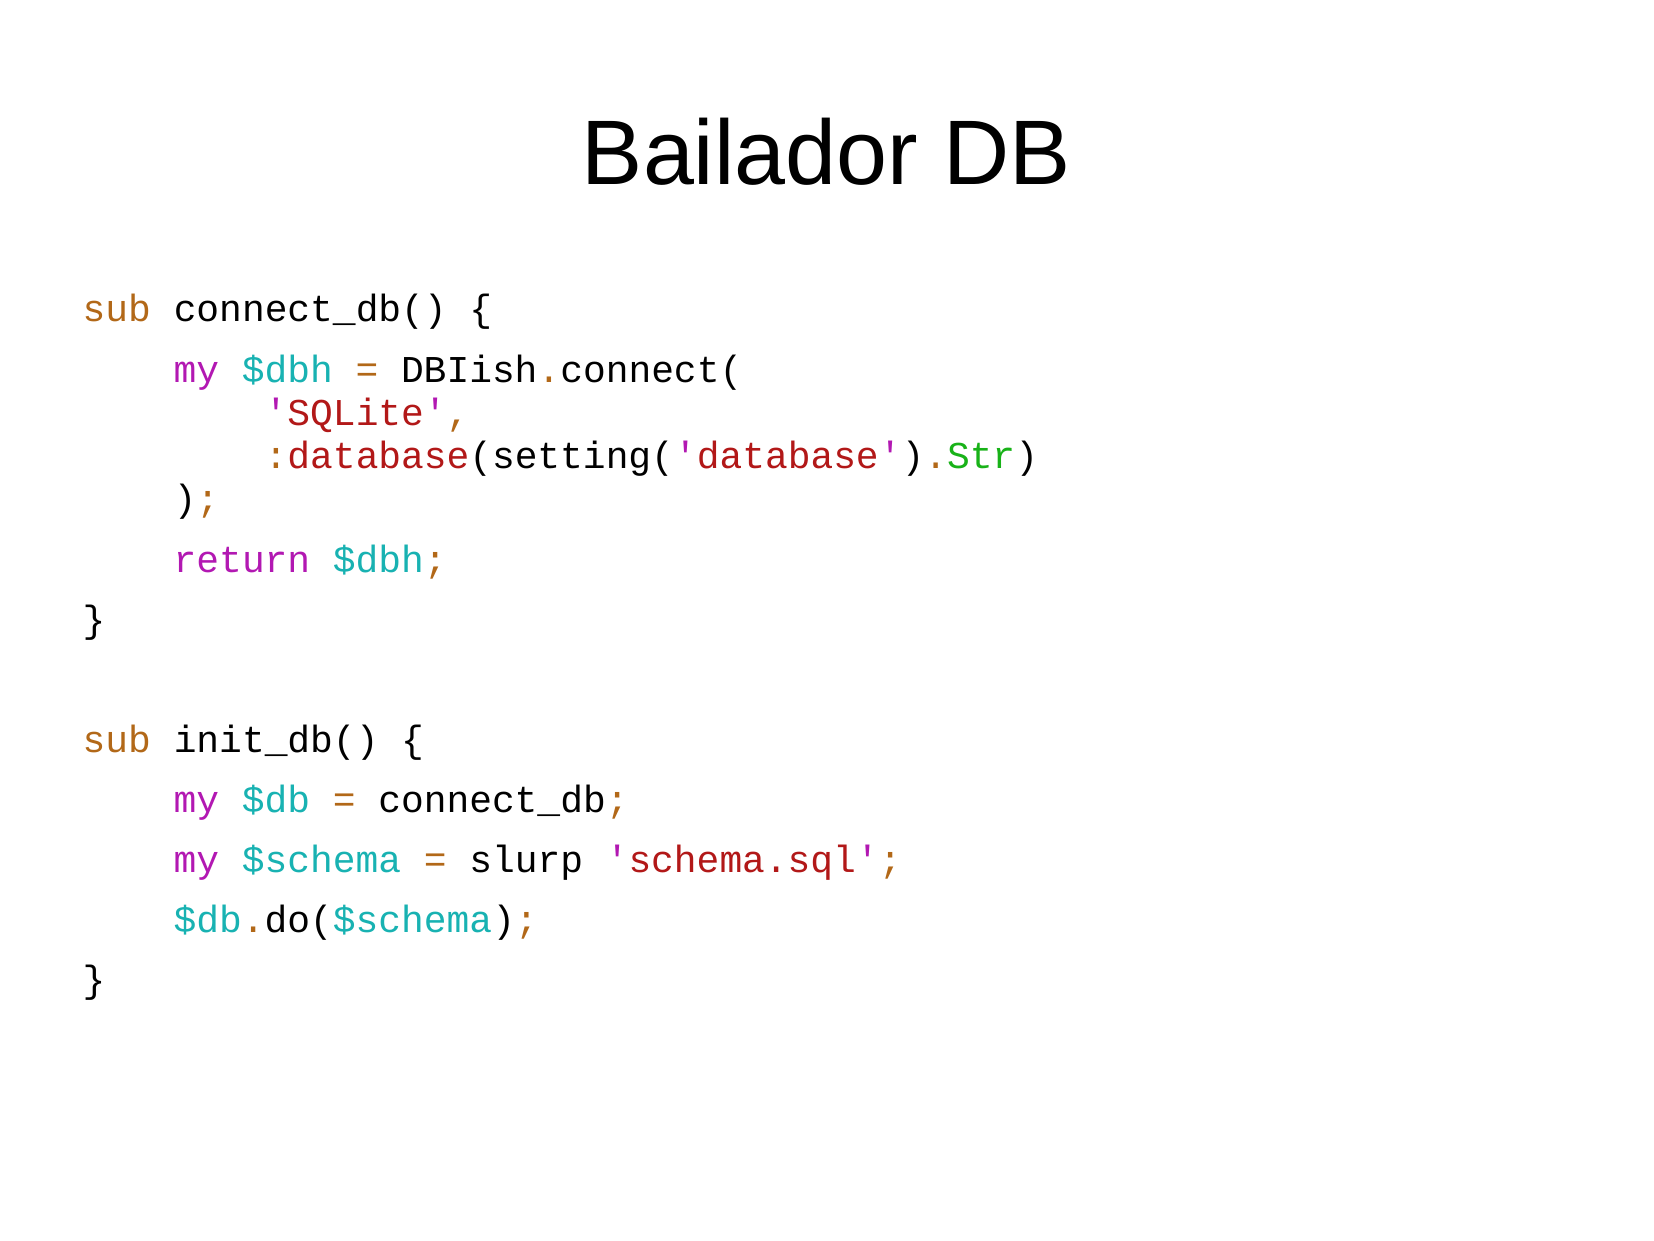

# Bailador DB
sub connect_db() {
 my $dbh = DBIish.connect(
 'SQLite',
 :database(setting('database').Str)
 );
 return $dbh;
}
sub init_db() {
 my $db = connect_db;
 my $schema = slurp 'schema.sql';
 $db.do($schema);
}